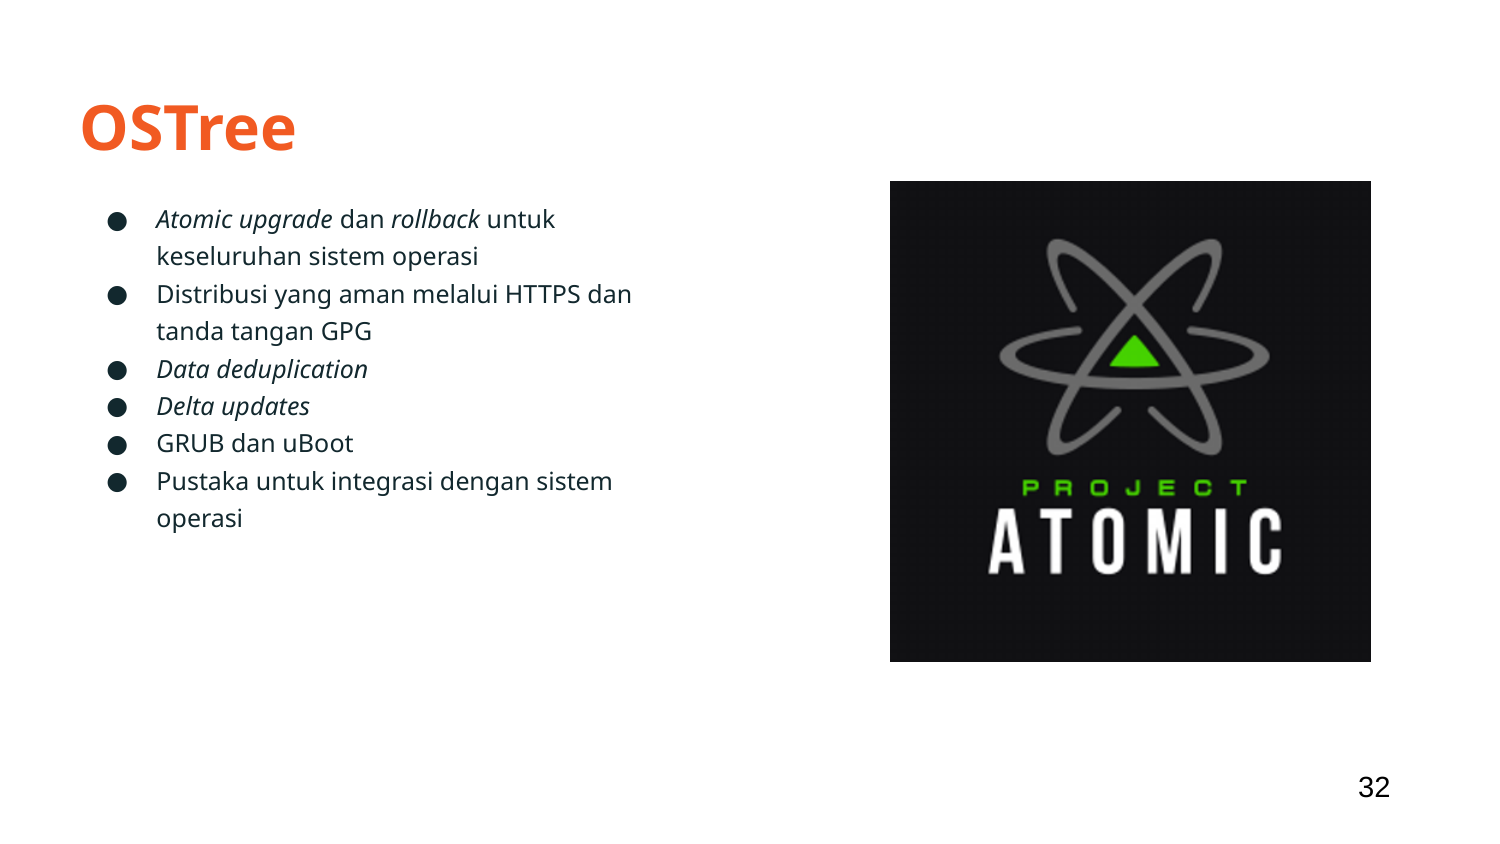

# OSTree
Atomic upgrade dan rollback untuk keseluruhan sistem operasi
Distribusi yang aman melalui HTTPS dan tanda tangan GPG
Data deduplication
Delta updates
GRUB dan uBoot
Pustaka untuk integrasi dengan sistem operasi